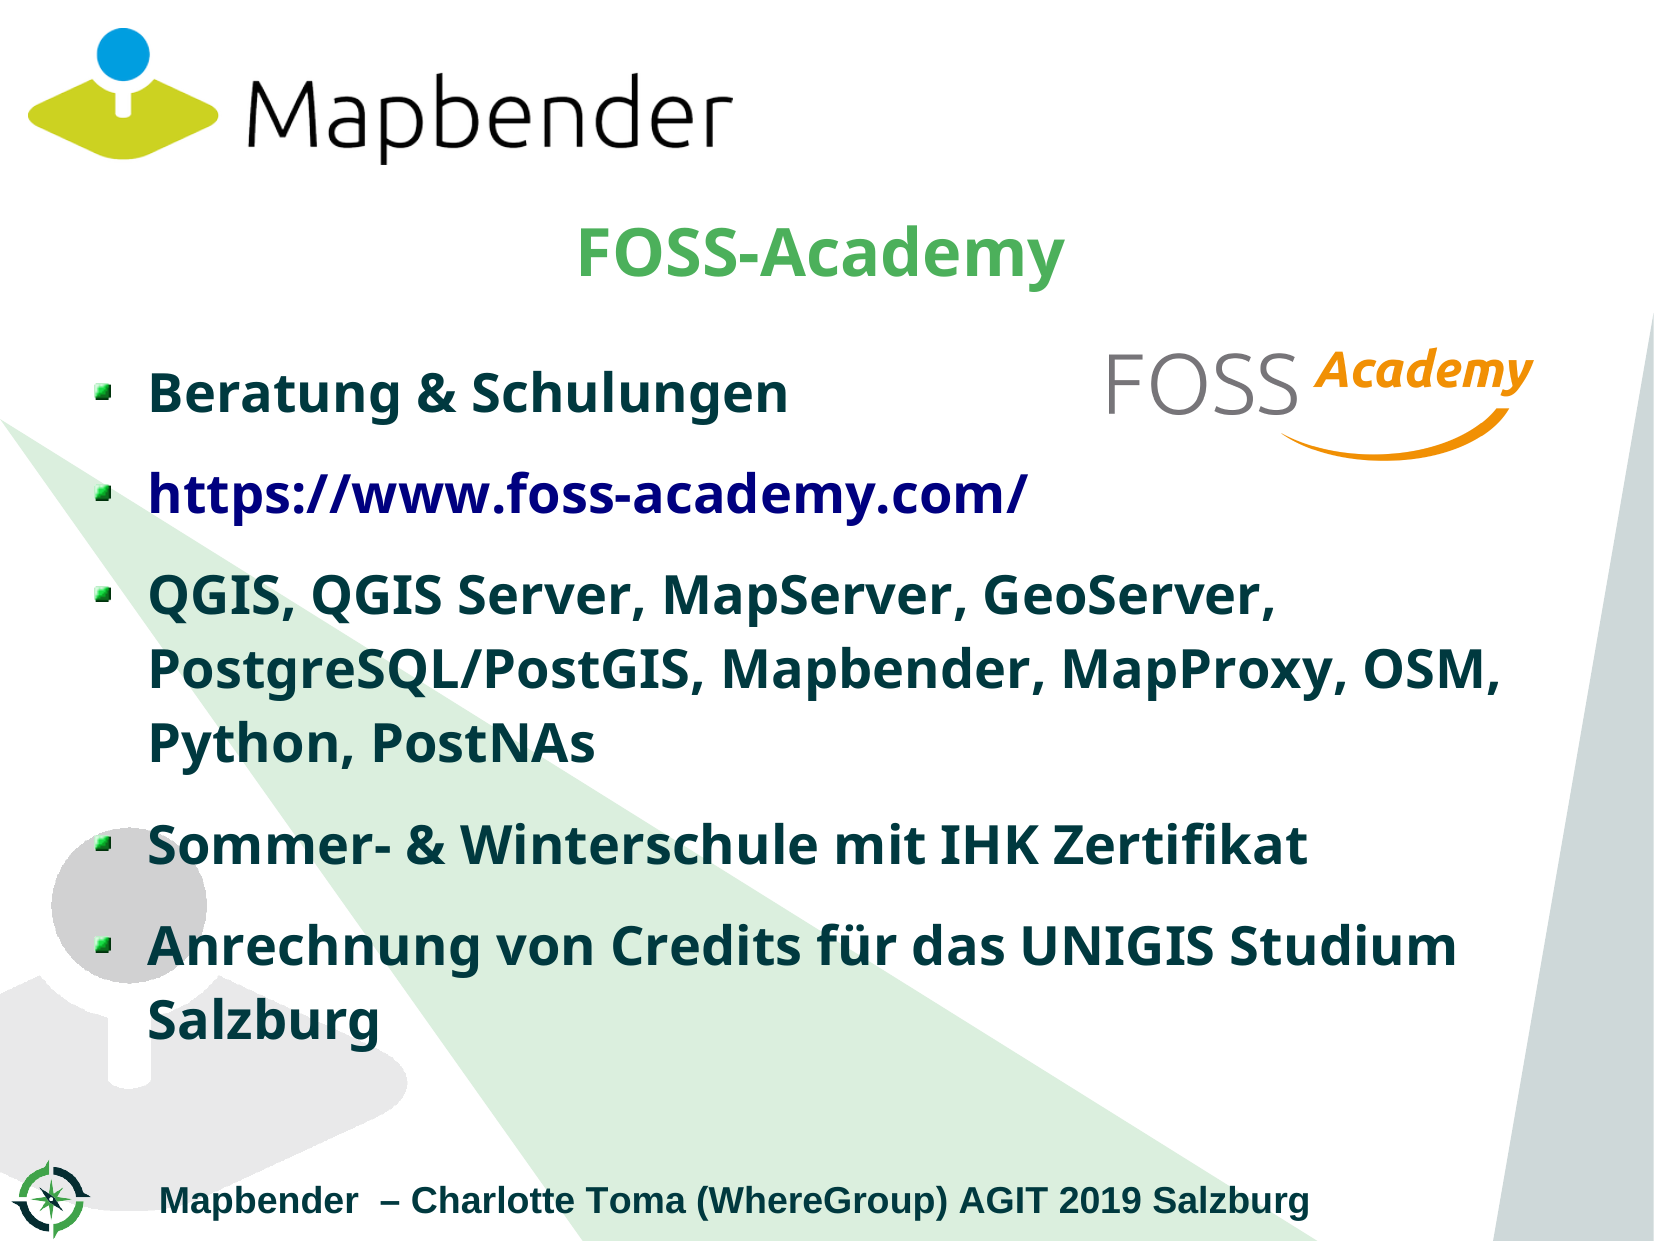

# FOSS-Academy
Beratung & Schulungen
https://www.foss-academy.com/
QGIS, QGIS Server, MapServer, GeoServer, PostgreSQL/PostGIS, Mapbender, MapProxy, OSM, Python, PostNAs
Sommer- & Winterschule mit IHK Zertifikat
Anrechnung von Credits für das UNIGIS Studium Salzburg